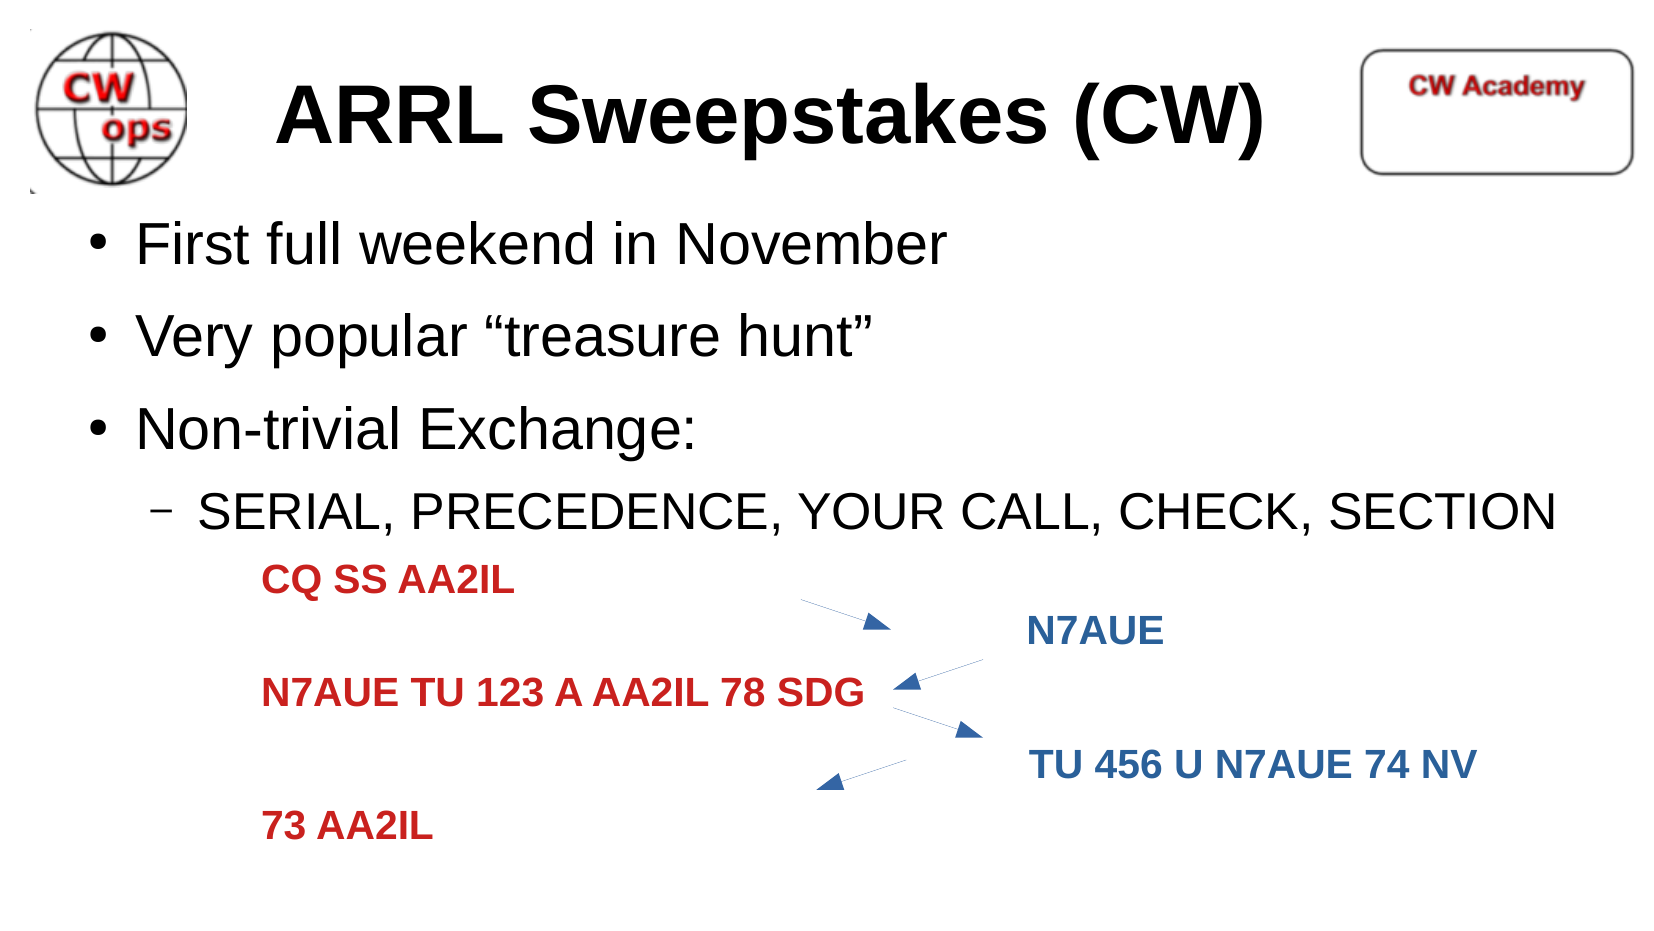

# ARRL Sweepstakes (CW)
First full weekend in November
Very popular “treasure hunt”
Non-trivial Exchange:
SERIAL, PRECEDENCE, YOUR CALL, CHECK, SECTION
CQ SS AA2IL
 	 				 N7AUE
N7AUE TU 123 A AA2IL 78 SDG
 TU 456 U N7AUE 74 NV
73 AA2IL